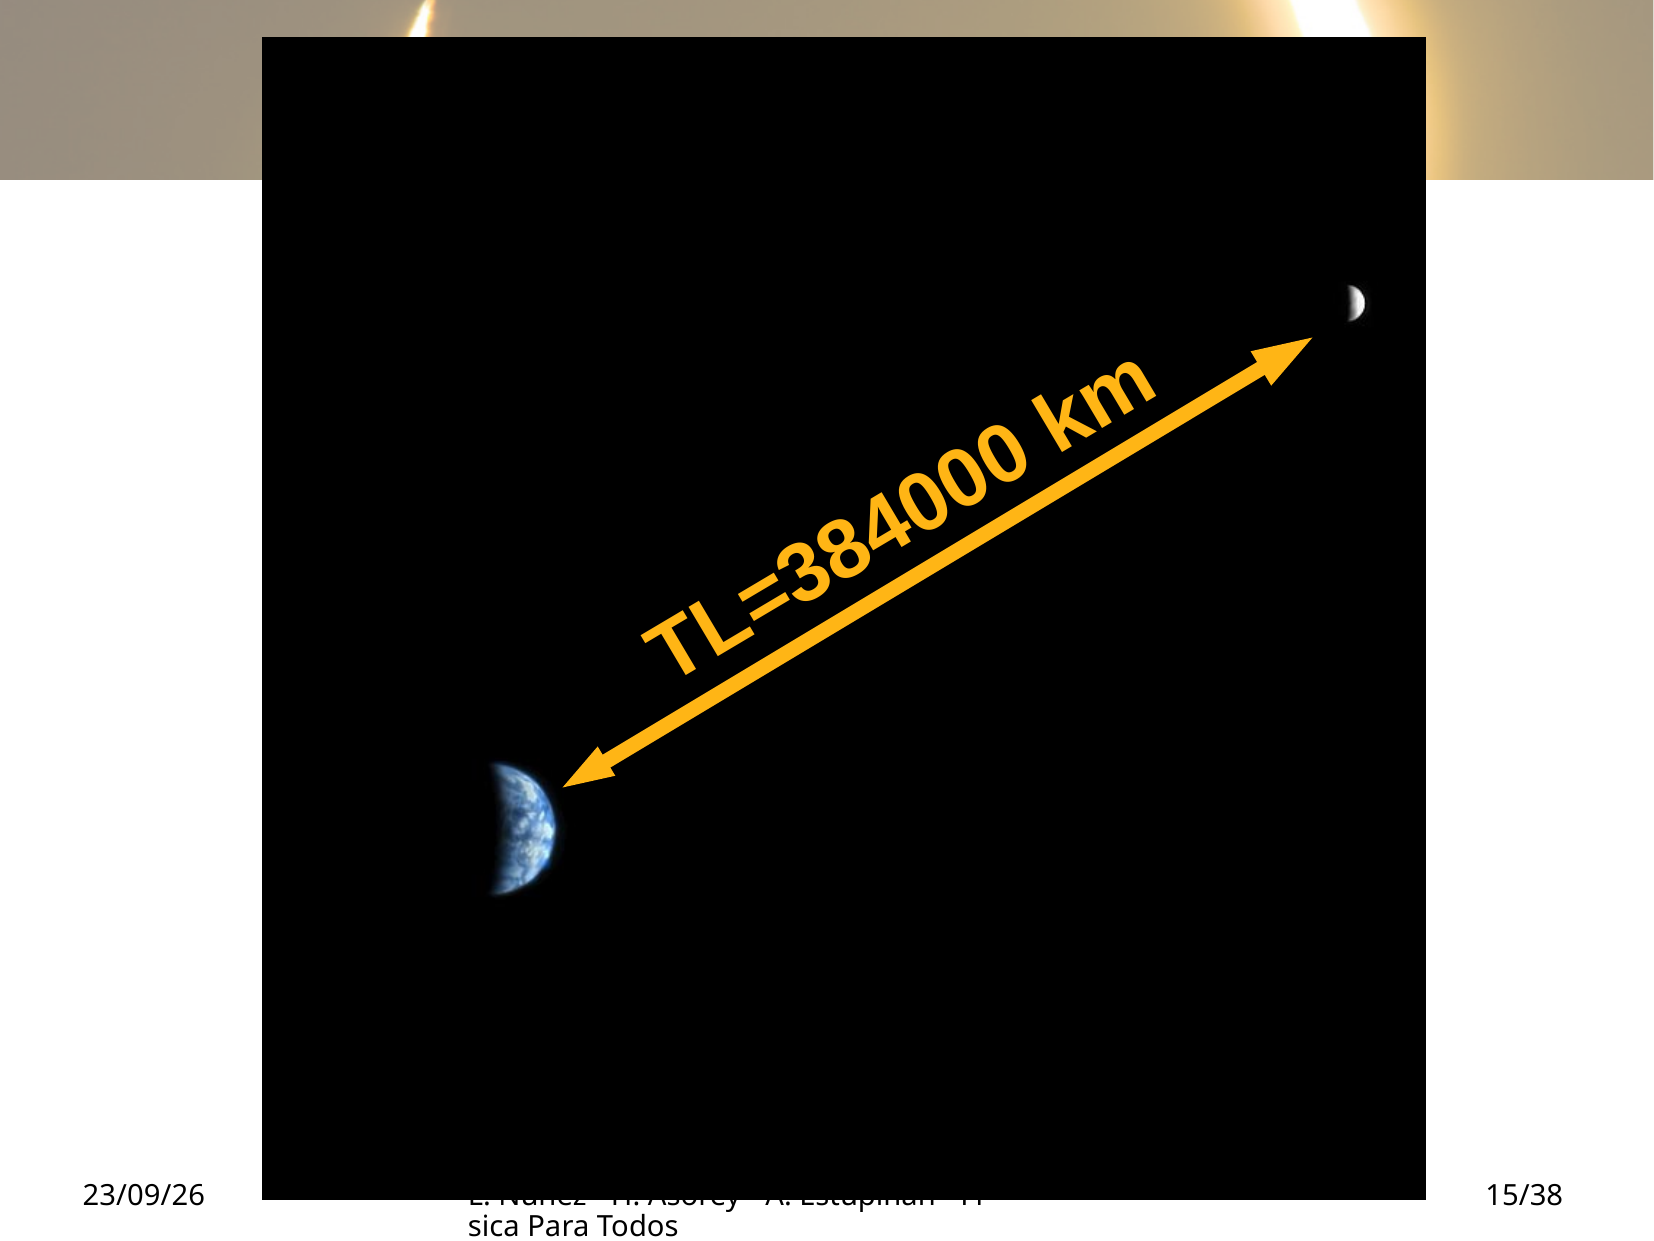

TL=384000 km
L. Nuñez - H. Asorey - A. Estupiñan - Fisica Para Todos
15